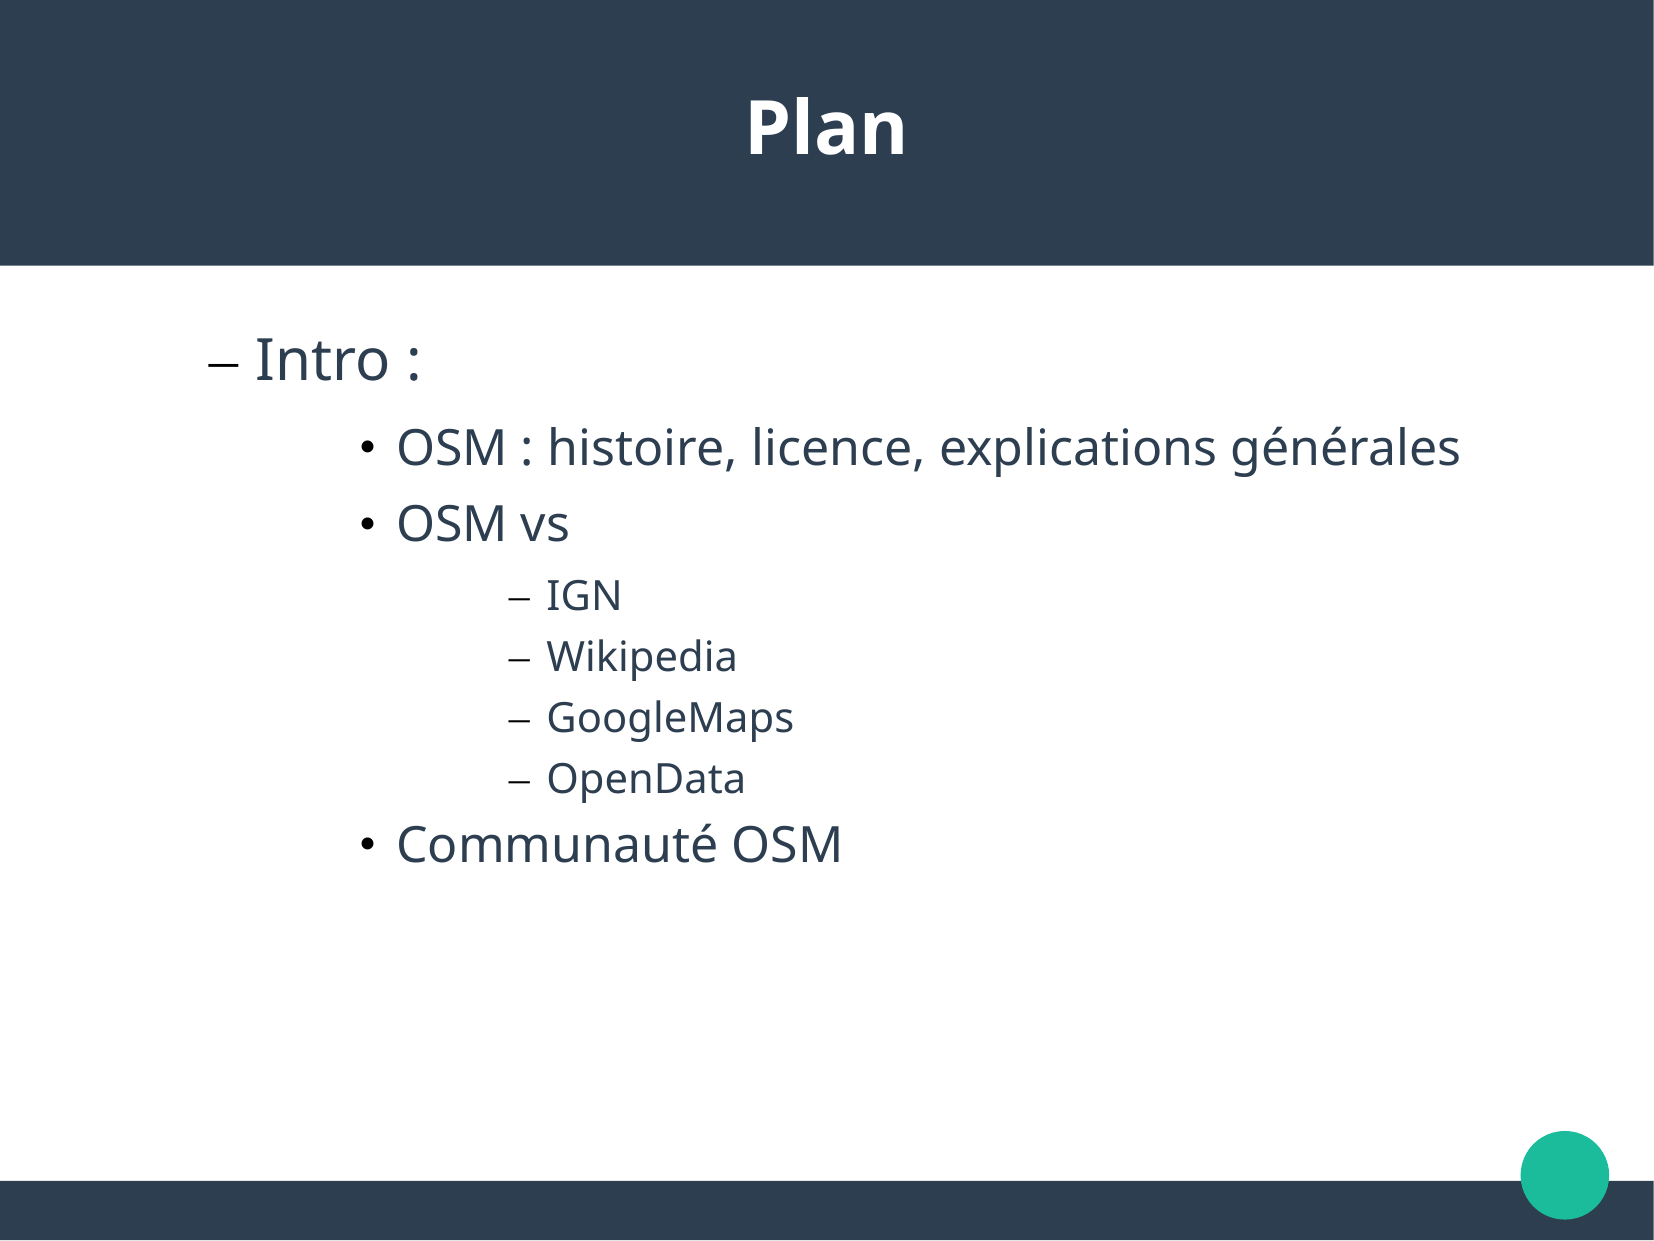

# Plan
Intro :
OSM : histoire, licence, explications générales
OSM vs
IGN
Wikipedia
GoogleMaps
OpenData
Communauté OSM